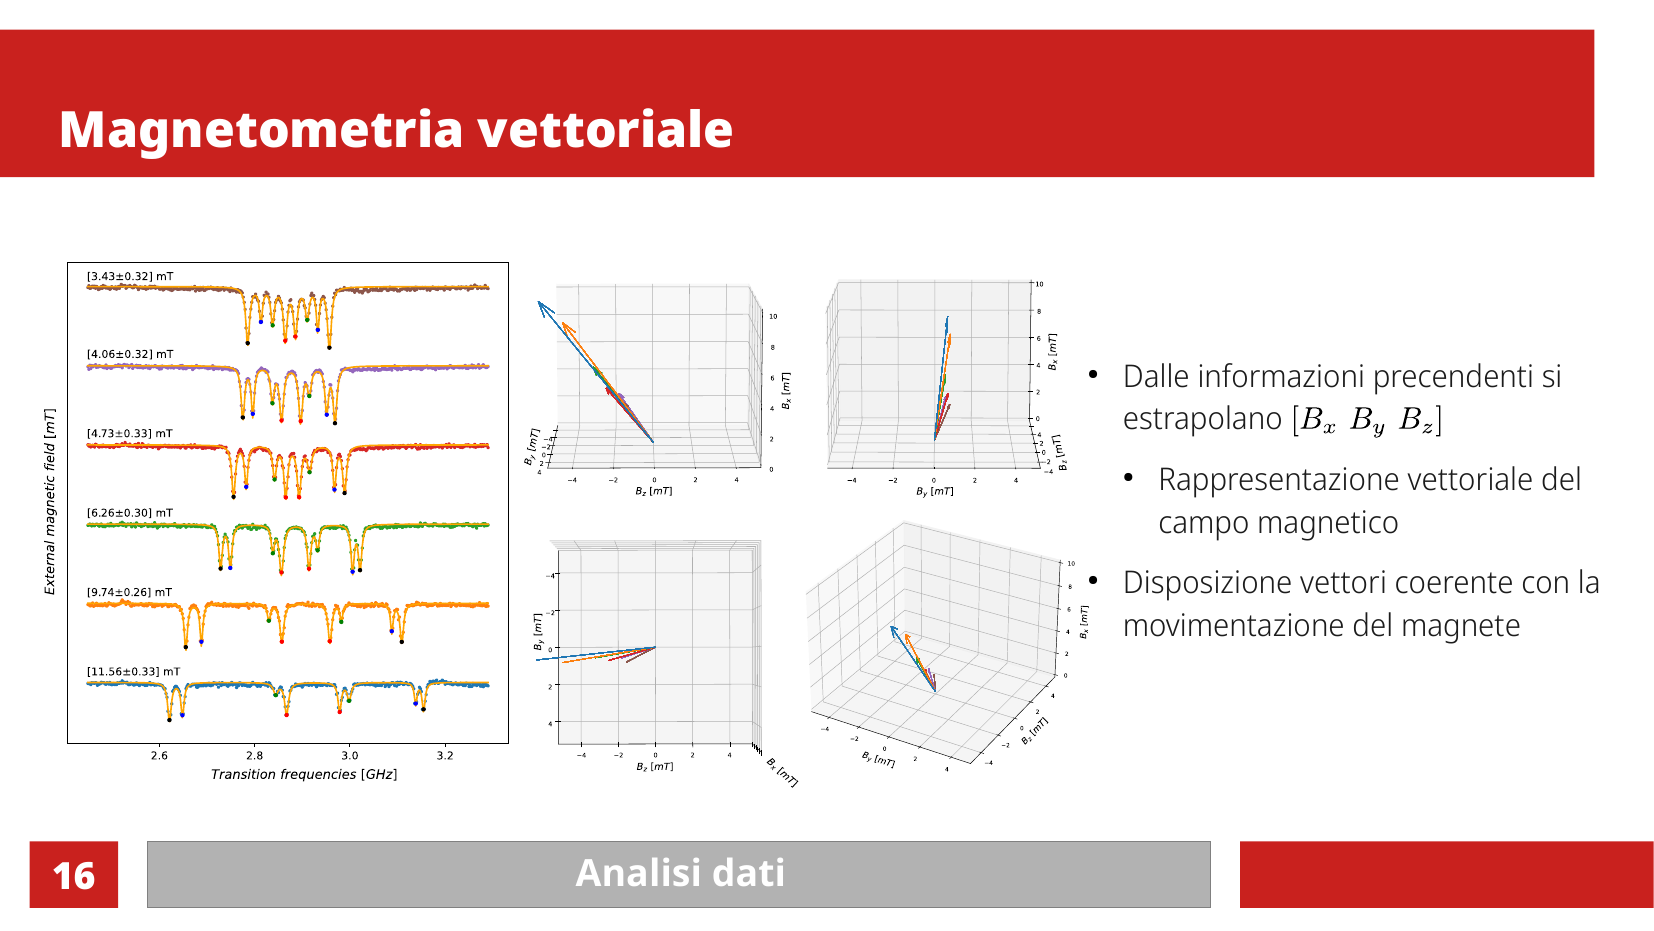

# Magnetometria vettoriale
Dalle informazioni precendenti si estrapolano
Rappresentazione vettoriale del campo magnetico
Disposizione vettori coerente con la movimentazione del magnete
Analisi dati
16